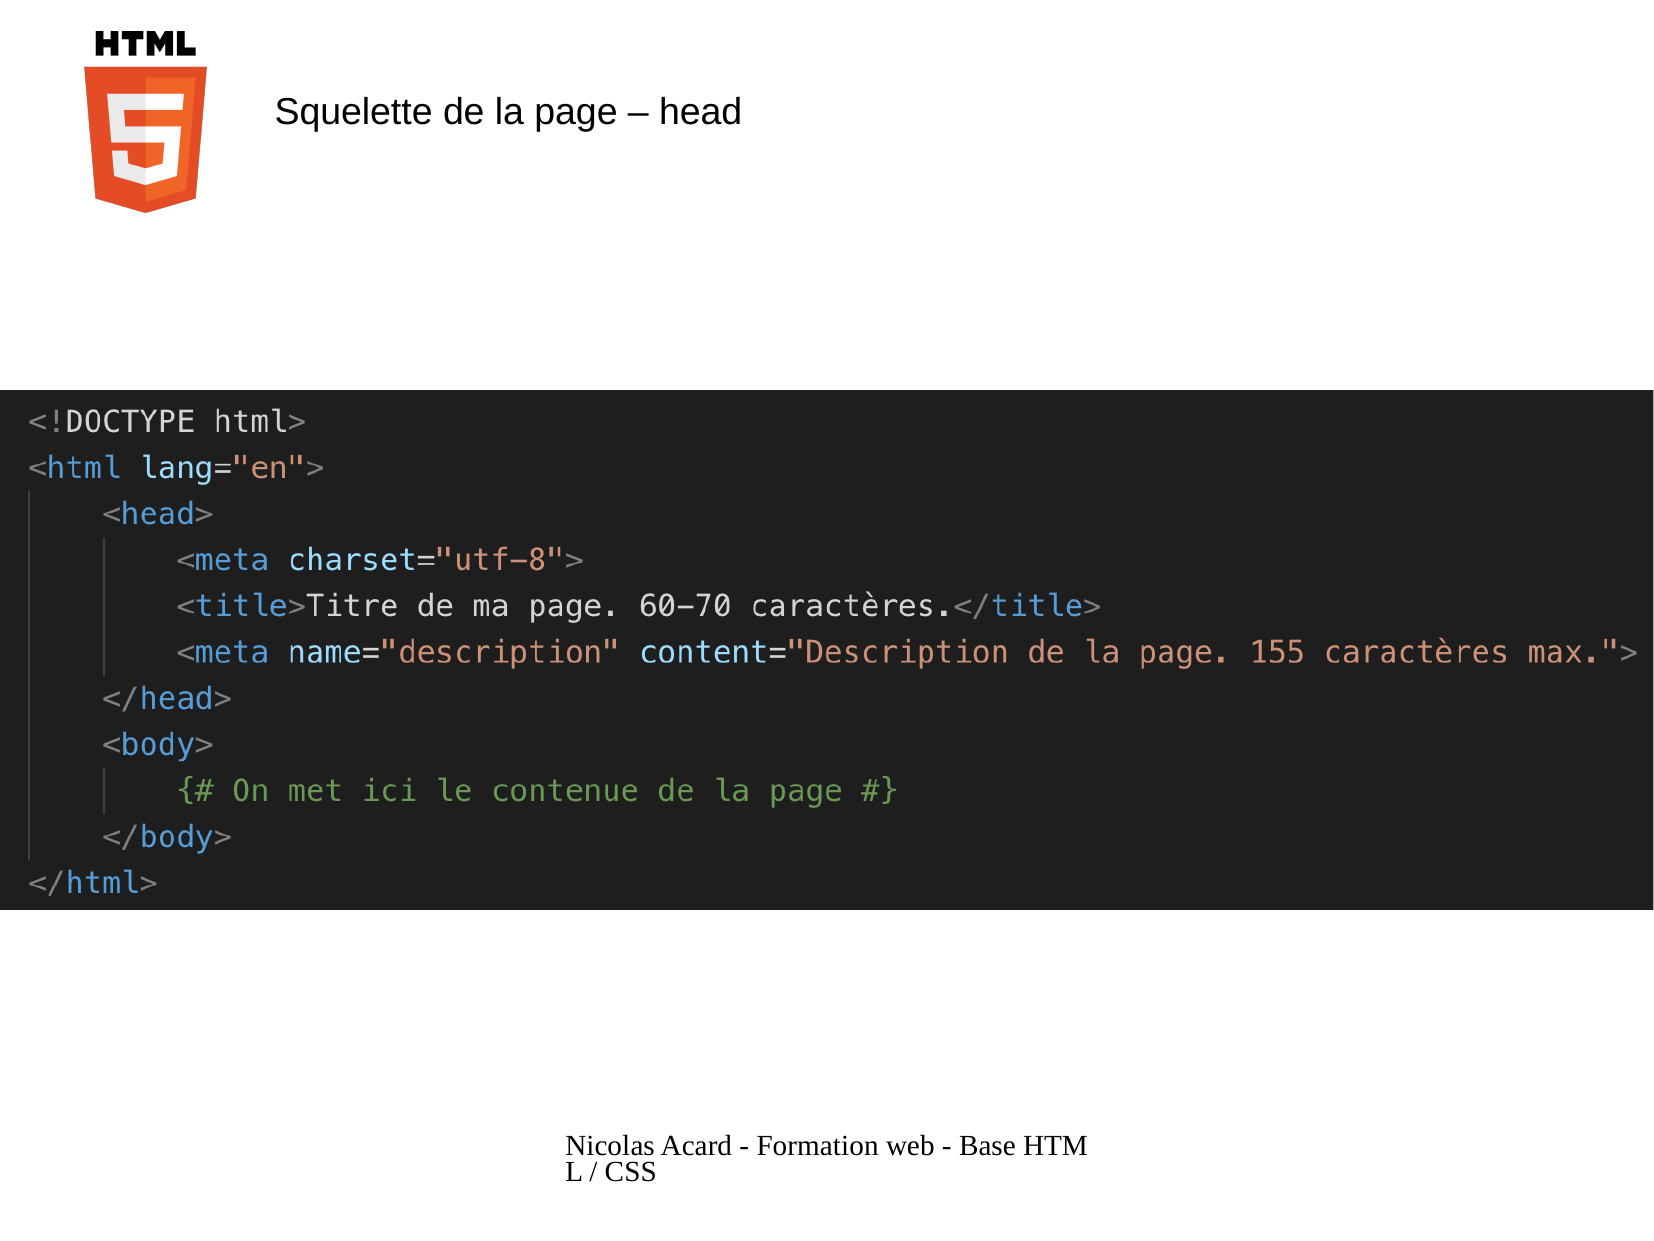

Squelette de la page – head
Nicolas Acard - Formation web - Base HTML / CSS